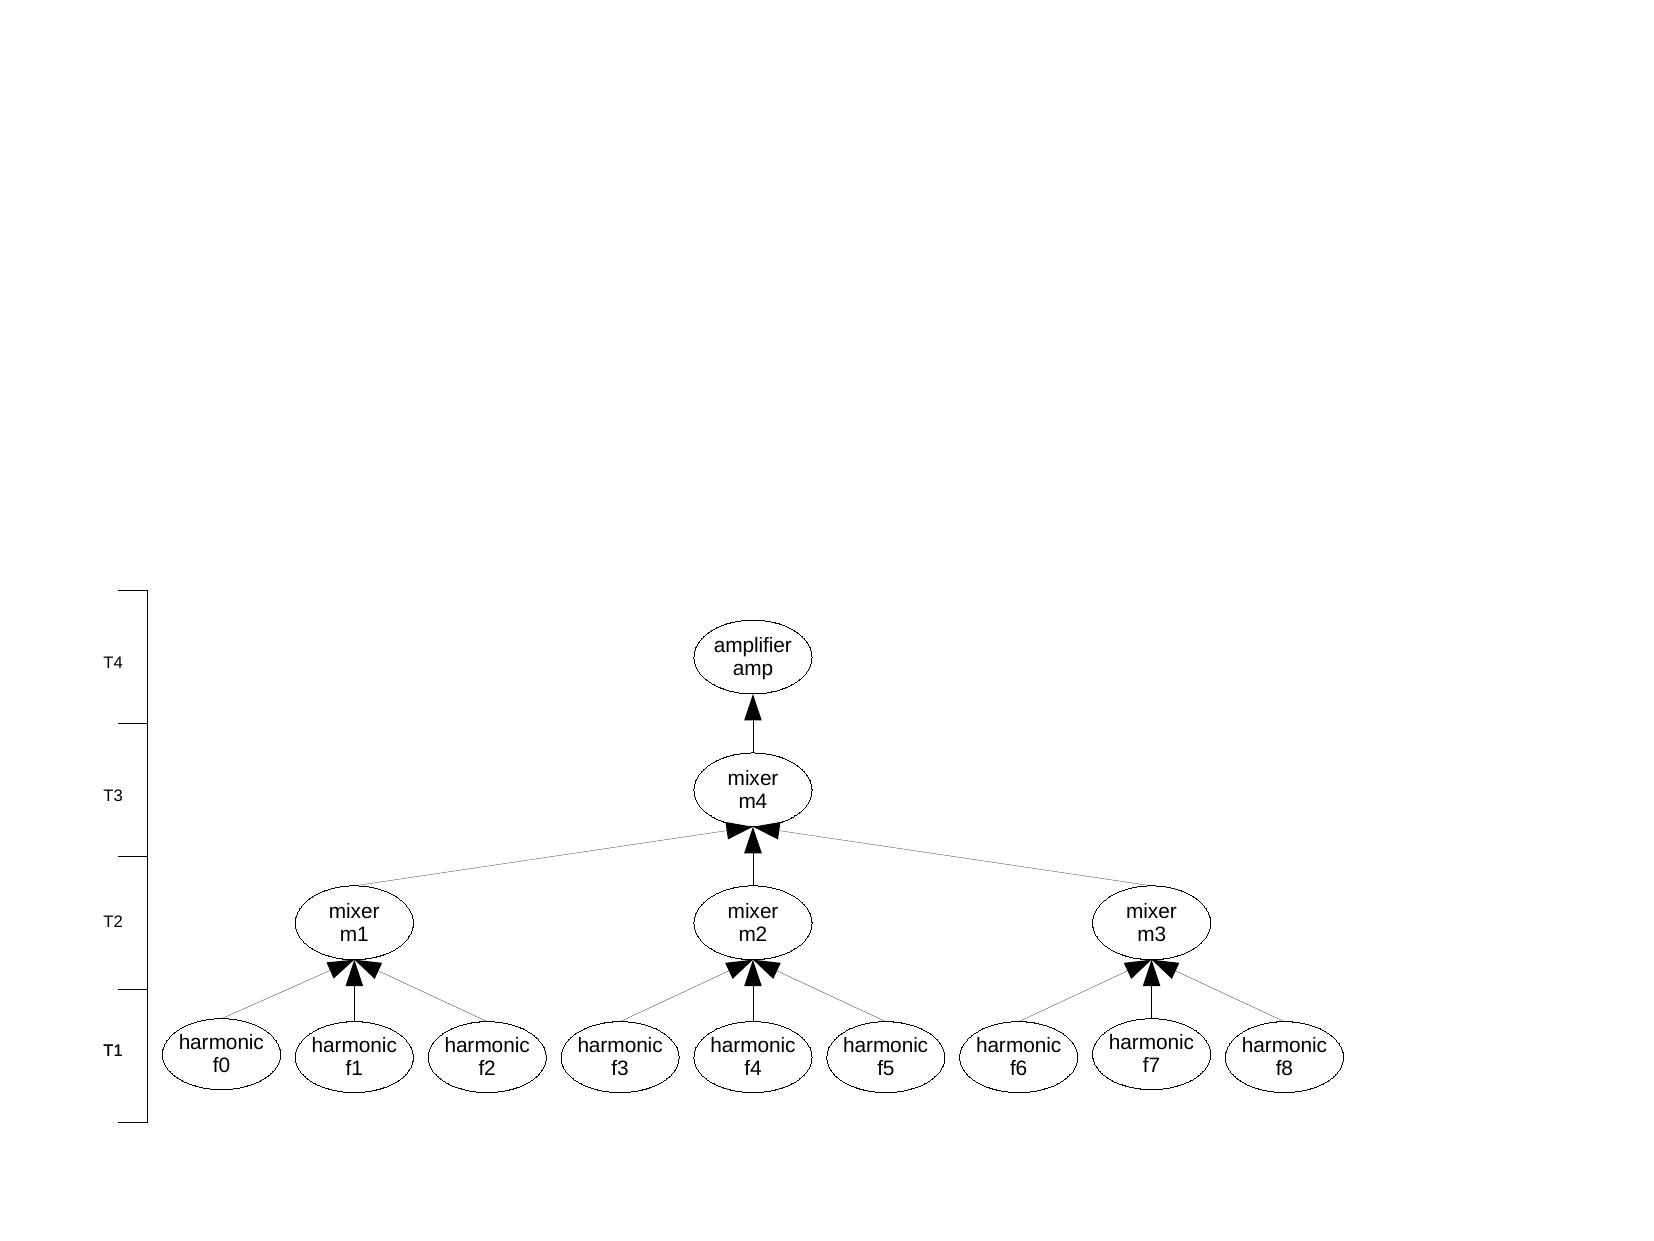

amplifier
amp
T4
mixer
m3
mixer
m4
T3
mixer
m1
mixer
m2
mixer
m3
T2
harmonic
f0
harmonic
f0
harmonic
f7
harmonic
f1
harmonic
f2
harmonic
f3
harmonic
f0
harmonic
f4
harmonic
f5
harmonic
f6
harmonic
f8
T1
T1